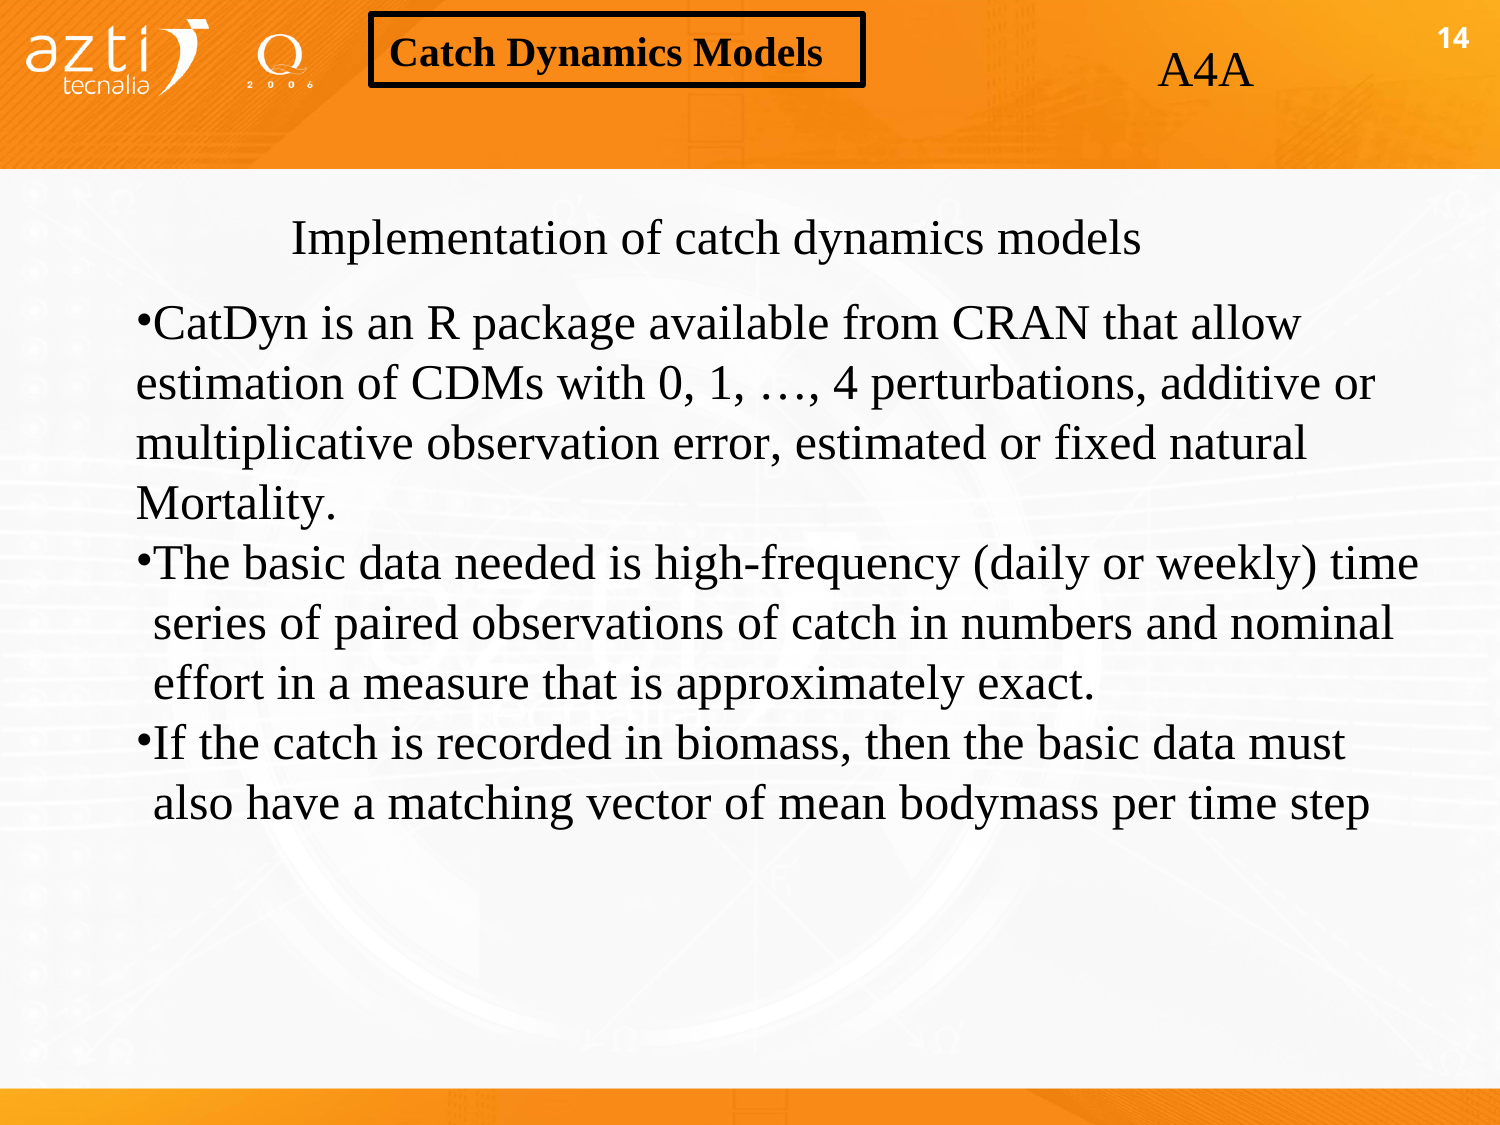

Catch Dynamics Models
A4A
Implementation of catch dynamics models
CatDyn is an R package available from CRAN that allow
estimation of CDMs with 0, 1, …, 4 perturbations, additive or
multiplicative observation error, estimated or fixed natural
Mortality.
The basic data needed is high-frequency (daily or weekly) time
series of paired observations of catch in numbers and nominal
effort in a measure that is approximately exact.
If the catch is recorded in biomass, then the basic data must
also have a matching vector of mean bodymass per time step